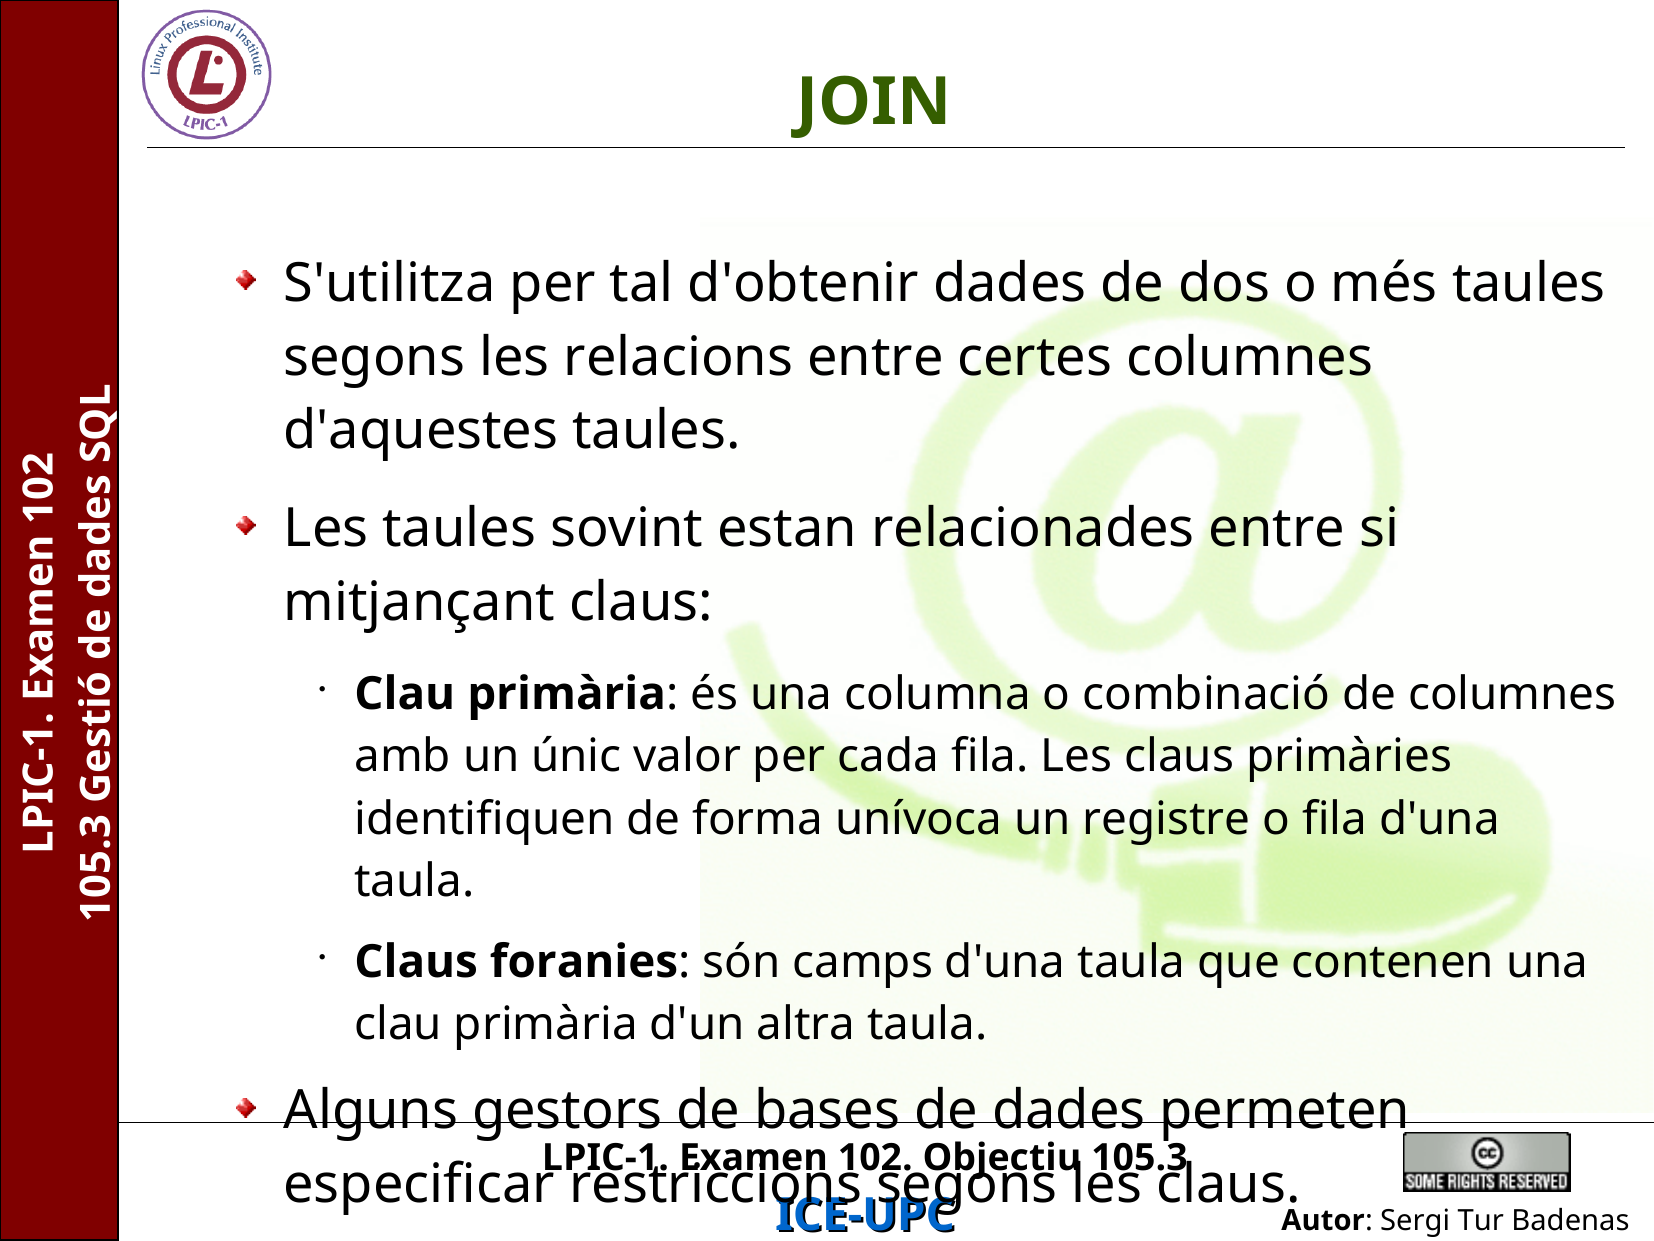

# JOIN
S'utilitza per tal d'obtenir dades de dos o més taules segons les relacions entre certes columnes d'aquestes taules.
Les taules sovint estan relacionades entre si mitjançant claus:
Clau primària: és una columna o combinació de columnes amb un únic valor per cada fila. Les claus primàries identifiquen de forma unívoca un registre o fila d'una taula.
Claus foranies: són camps d'una taula que contenen una clau primària d'un altra taula.
Alguns gestors de bases de dades permeten especificar restriccions segons les claus.